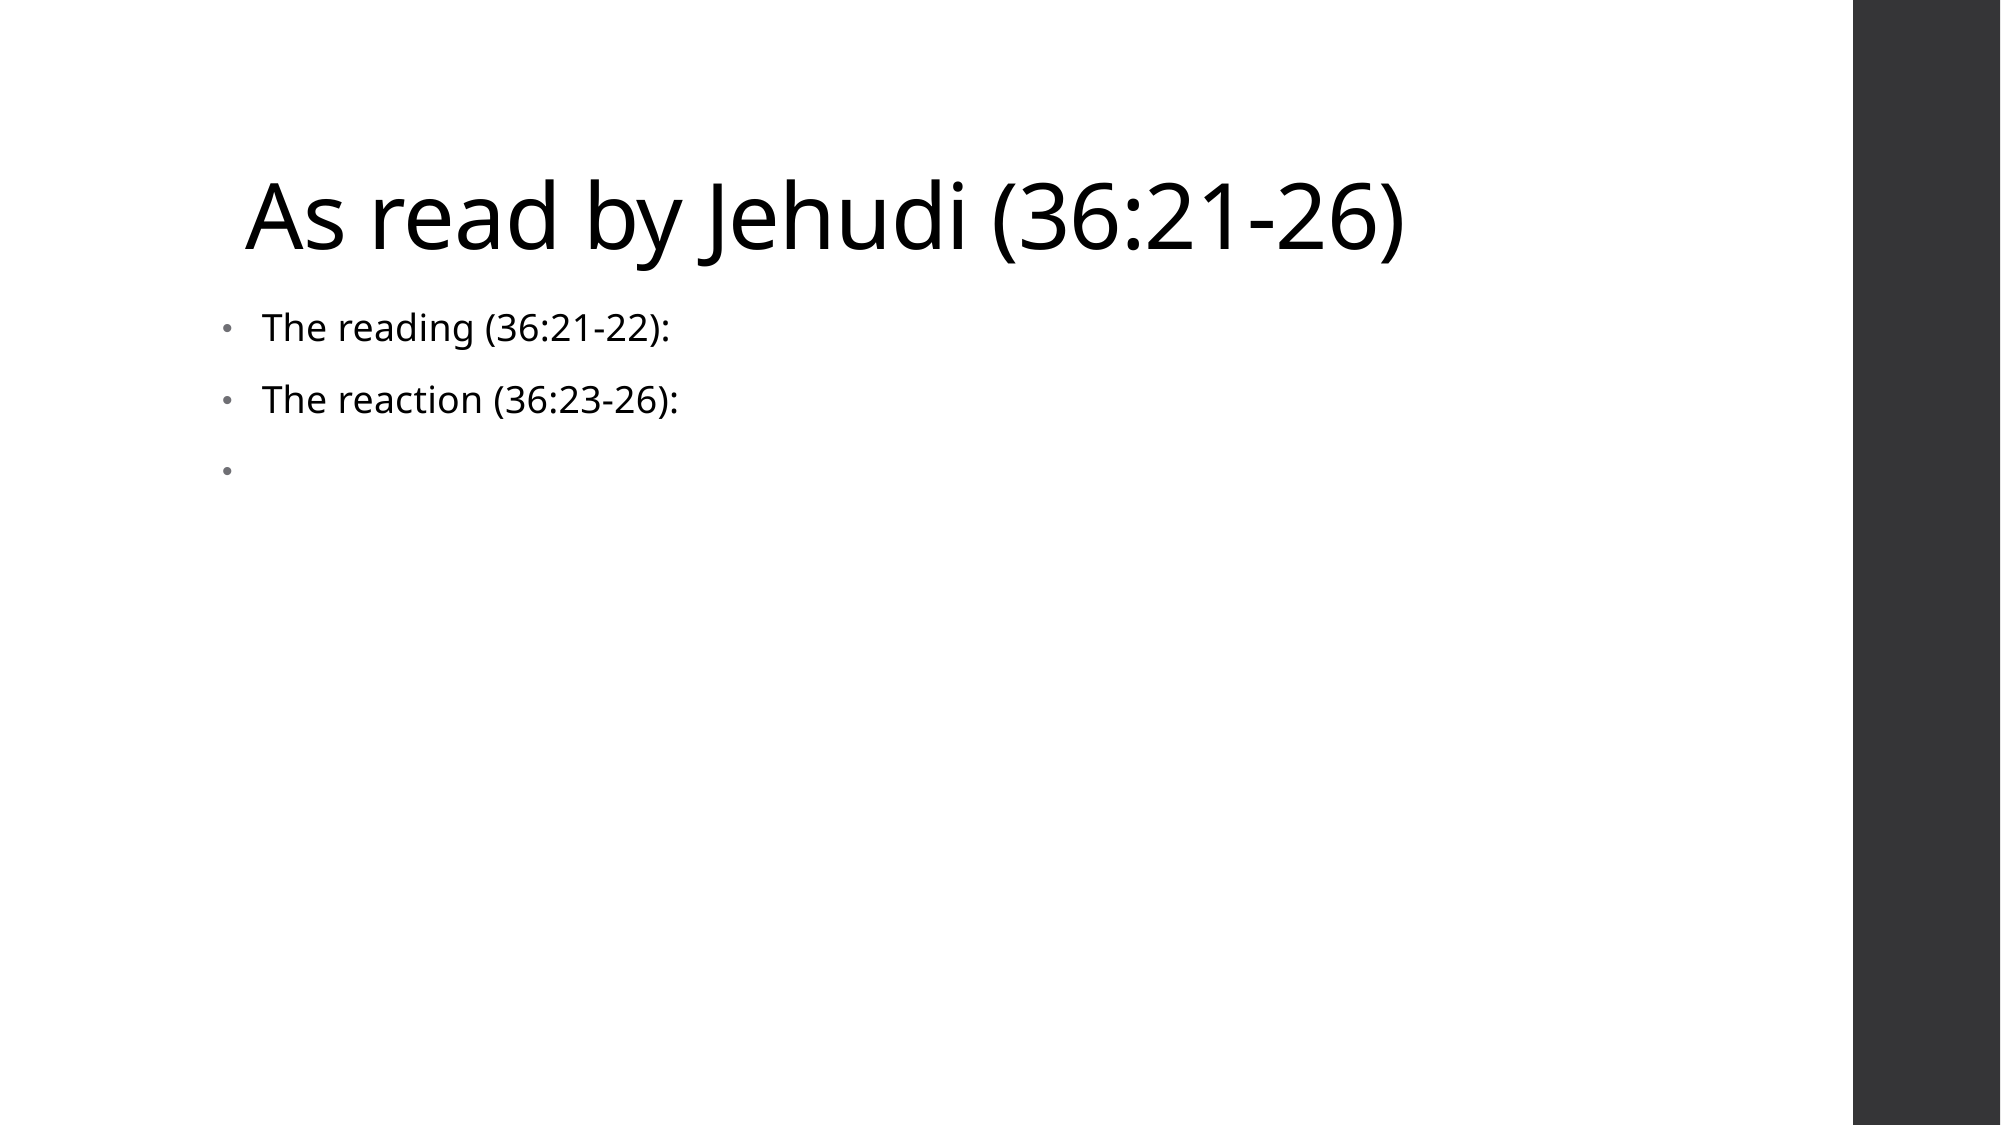

# As read by Jehudi (36:21-26)
 The reading (36:21-22):
 The reaction (36:23-26):